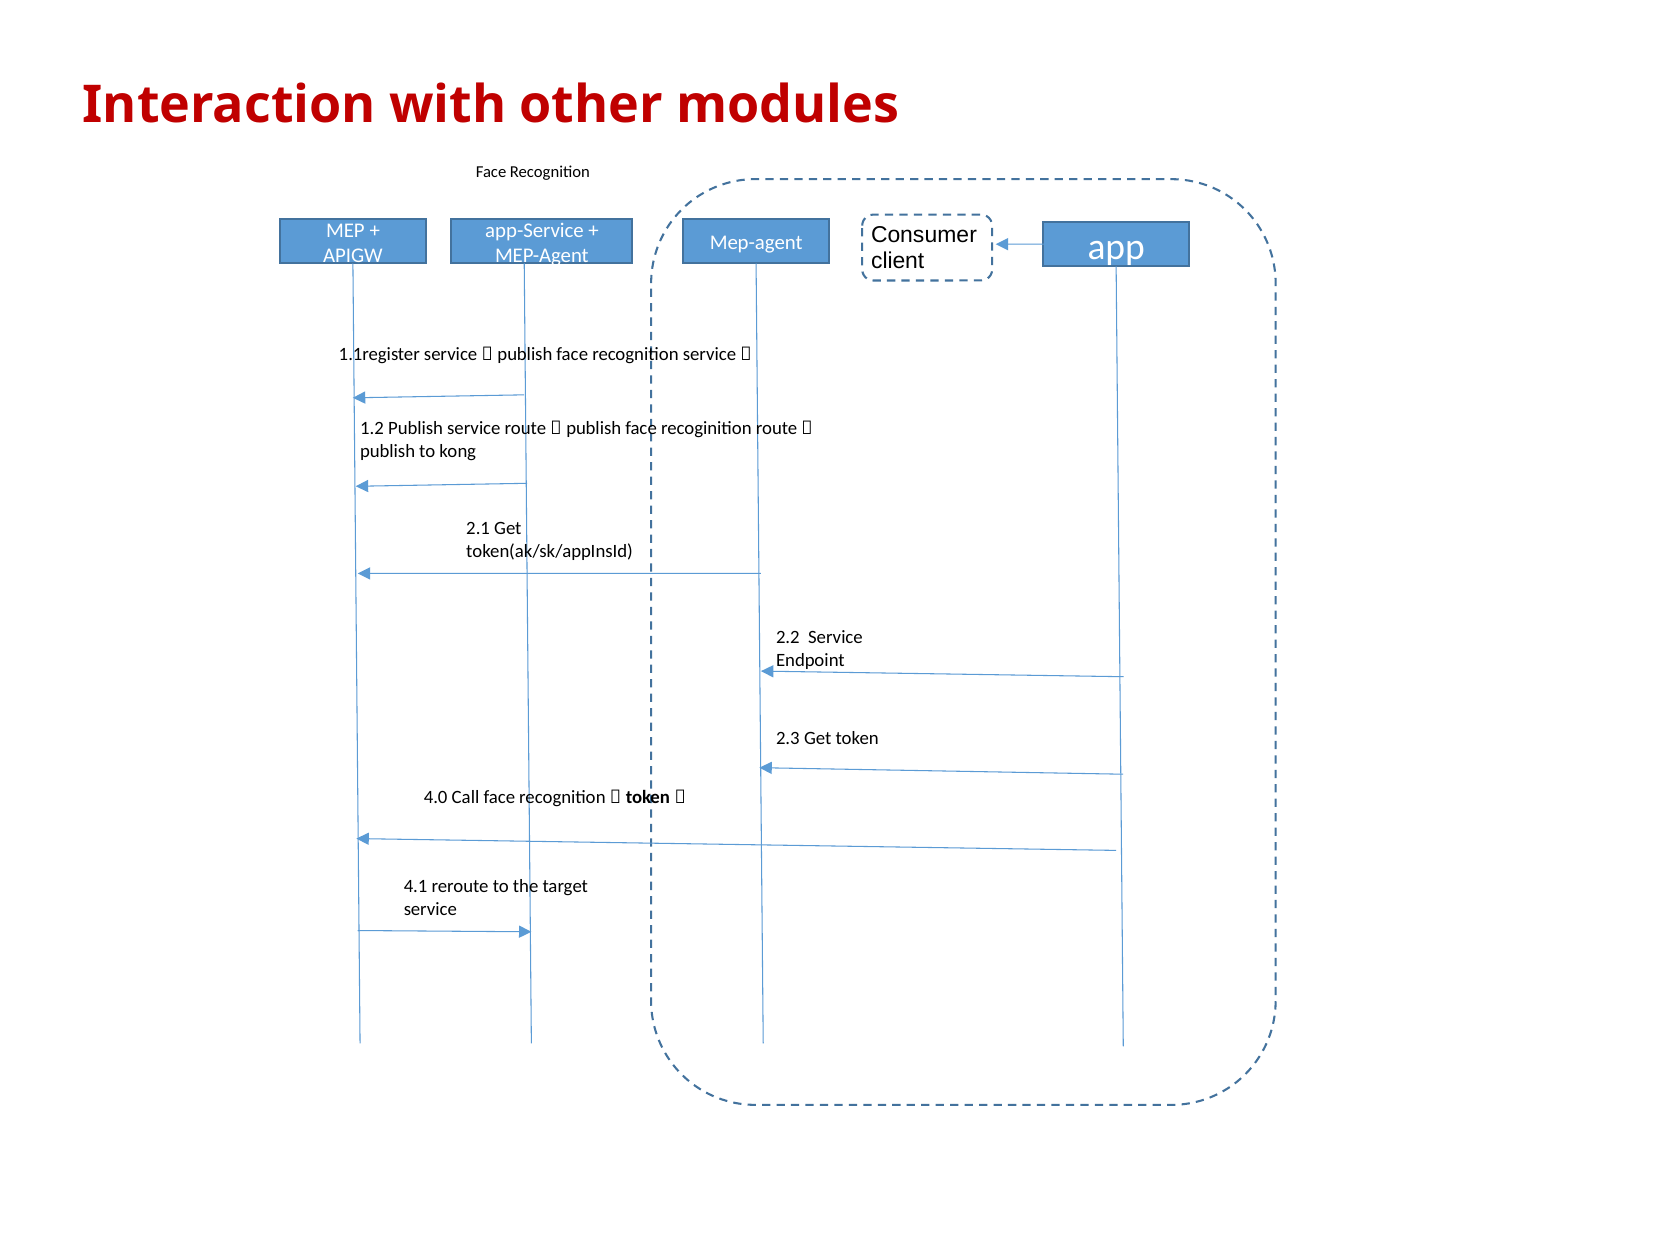

Interaction with other modules
Face Recognition
Consumer
client
MEP + APIGW
app-Service + MEP-Agent
Mep-agent
app
1.1register service（publish face recognition service）
1.2 Publish service route（publish face recoginition route）
publish to kong
2.1 Get token(ak/sk/appInsId)
2.2 Service Endpoint
2.3 Get token
4.0 Call face recognition（token）
4.1 reroute to the target service